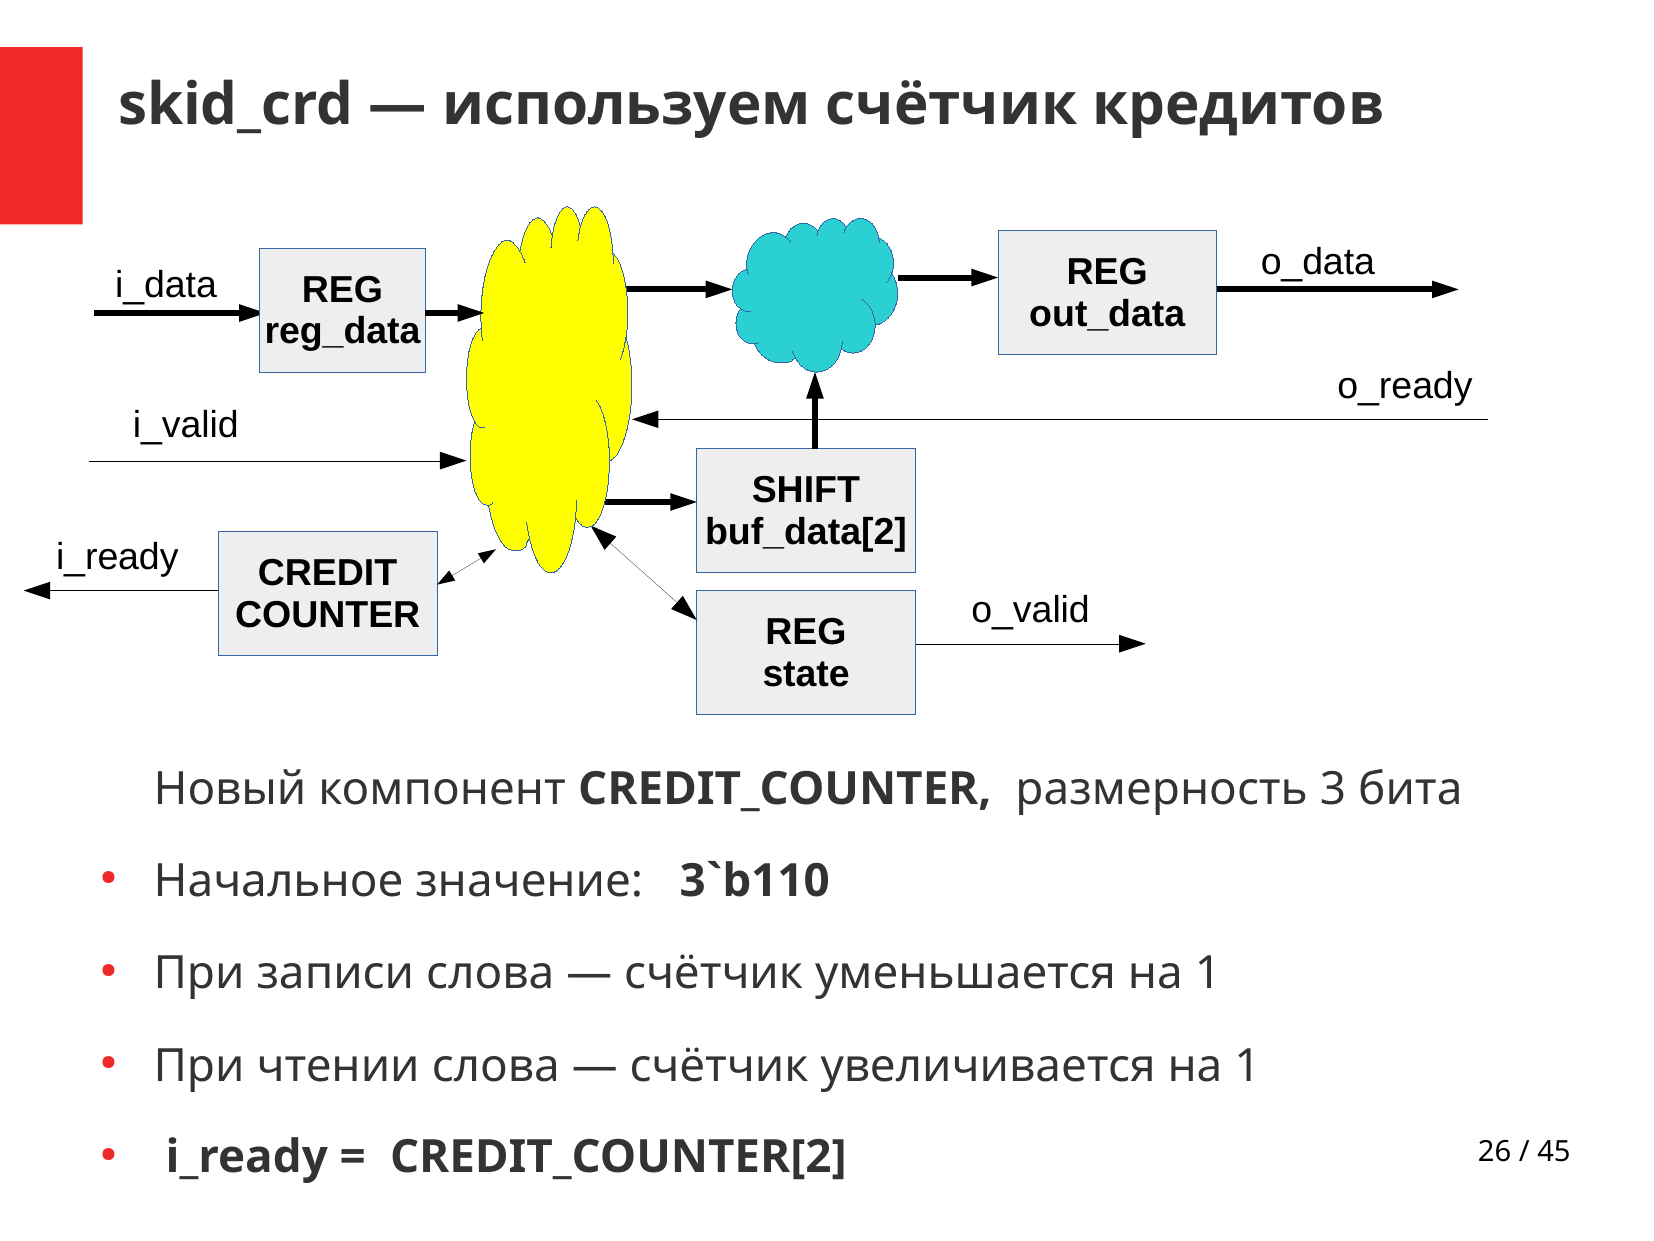

# skid_crd — используем счётчик кредитов
REG
out_data
o_data
REG
reg_data
i_data
o_ready
i_valid
SHIFT
buf_data[2]
i_ready
CREDIT
COUNTER
o_valid
REG
state
Новый компонент CREDIT_COUNTER, размерность 3 бита
Начальное значение: 3`b110
При записи слова — счётчик уменьшается на 1
При чтении слова — счётчик увеличивается на 1
 i_ready = CREDIT_COUNTER[2]
26